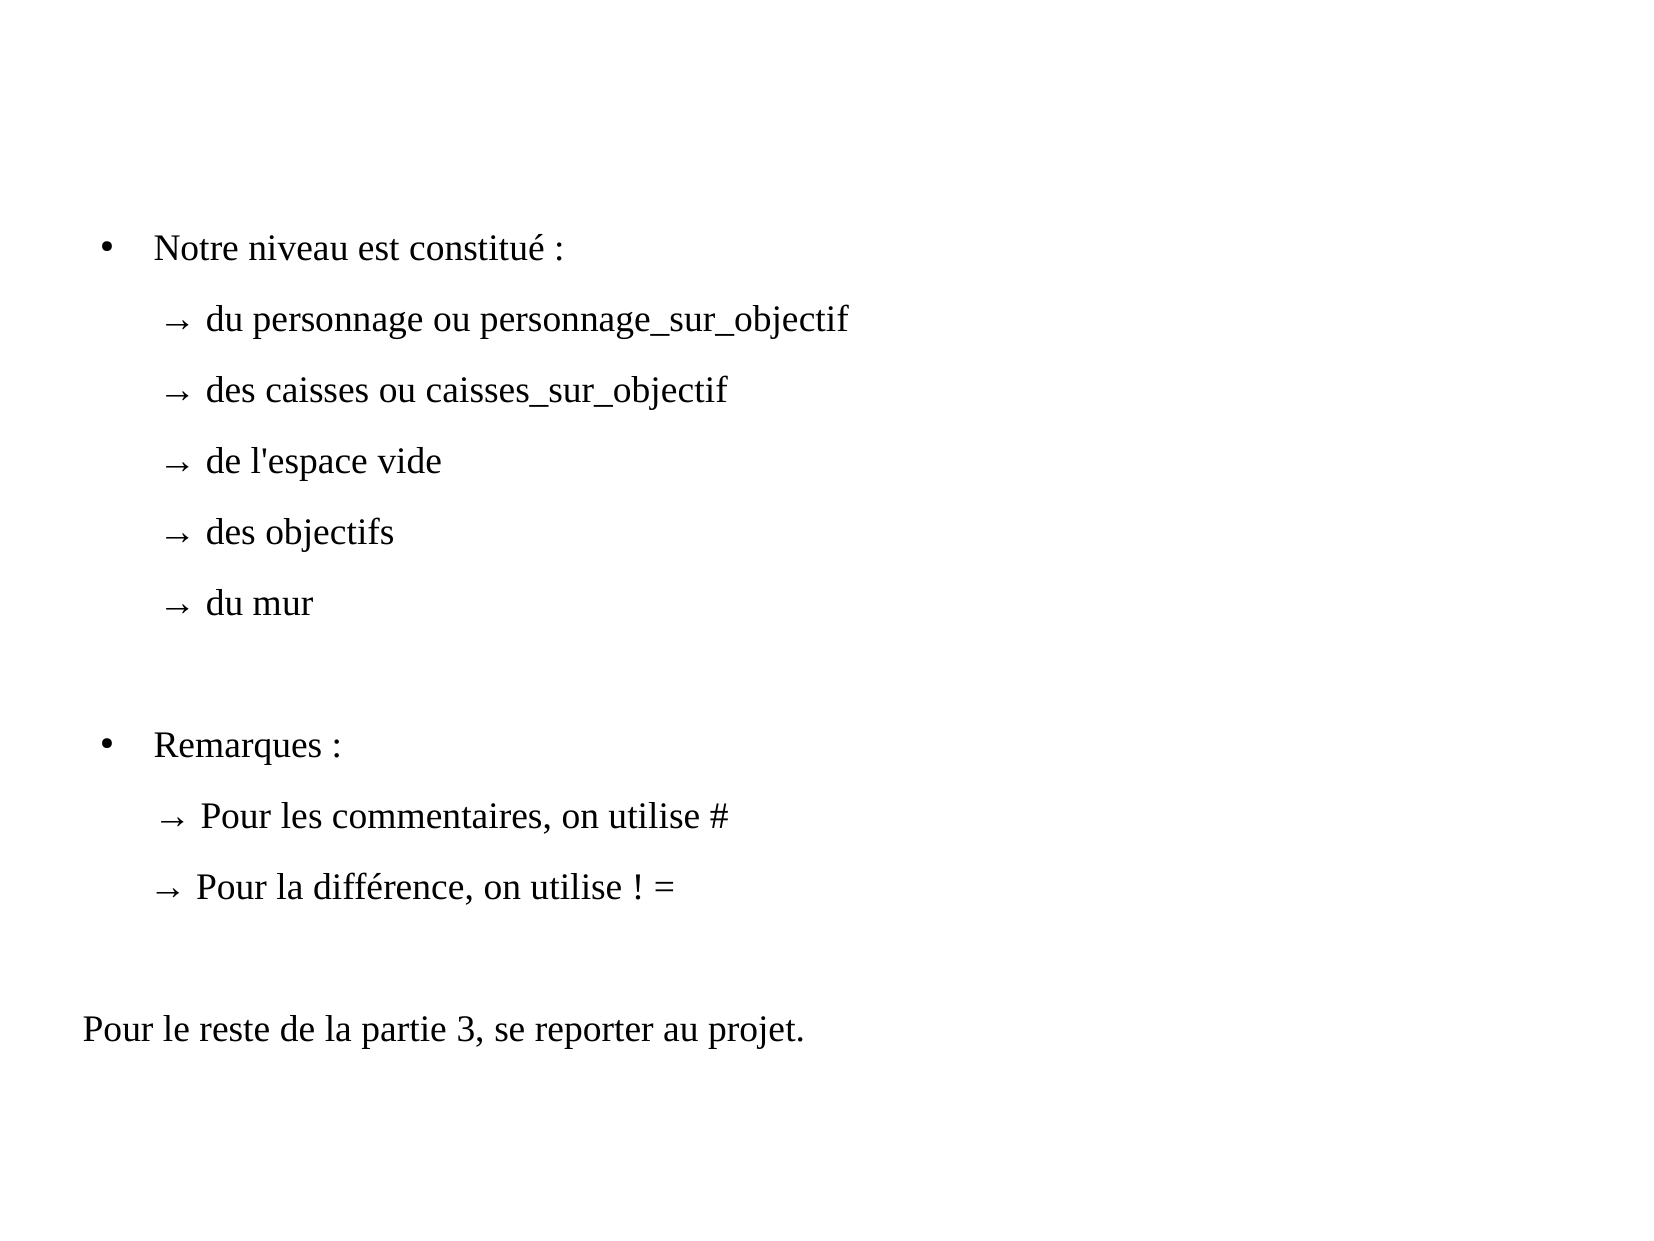

# Notre niveau est constitué :
 → du personnage ou personnage_sur_objectif
 → des caisses ou caisses_sur_objectif
 → de l'espace vide
 → des objectifs
 → du mur
Remarques :
→ Pour les commentaires, on utilise #
 → Pour la différence, on utilise ! =
Pour le reste de la partie 3, se reporter au projet.